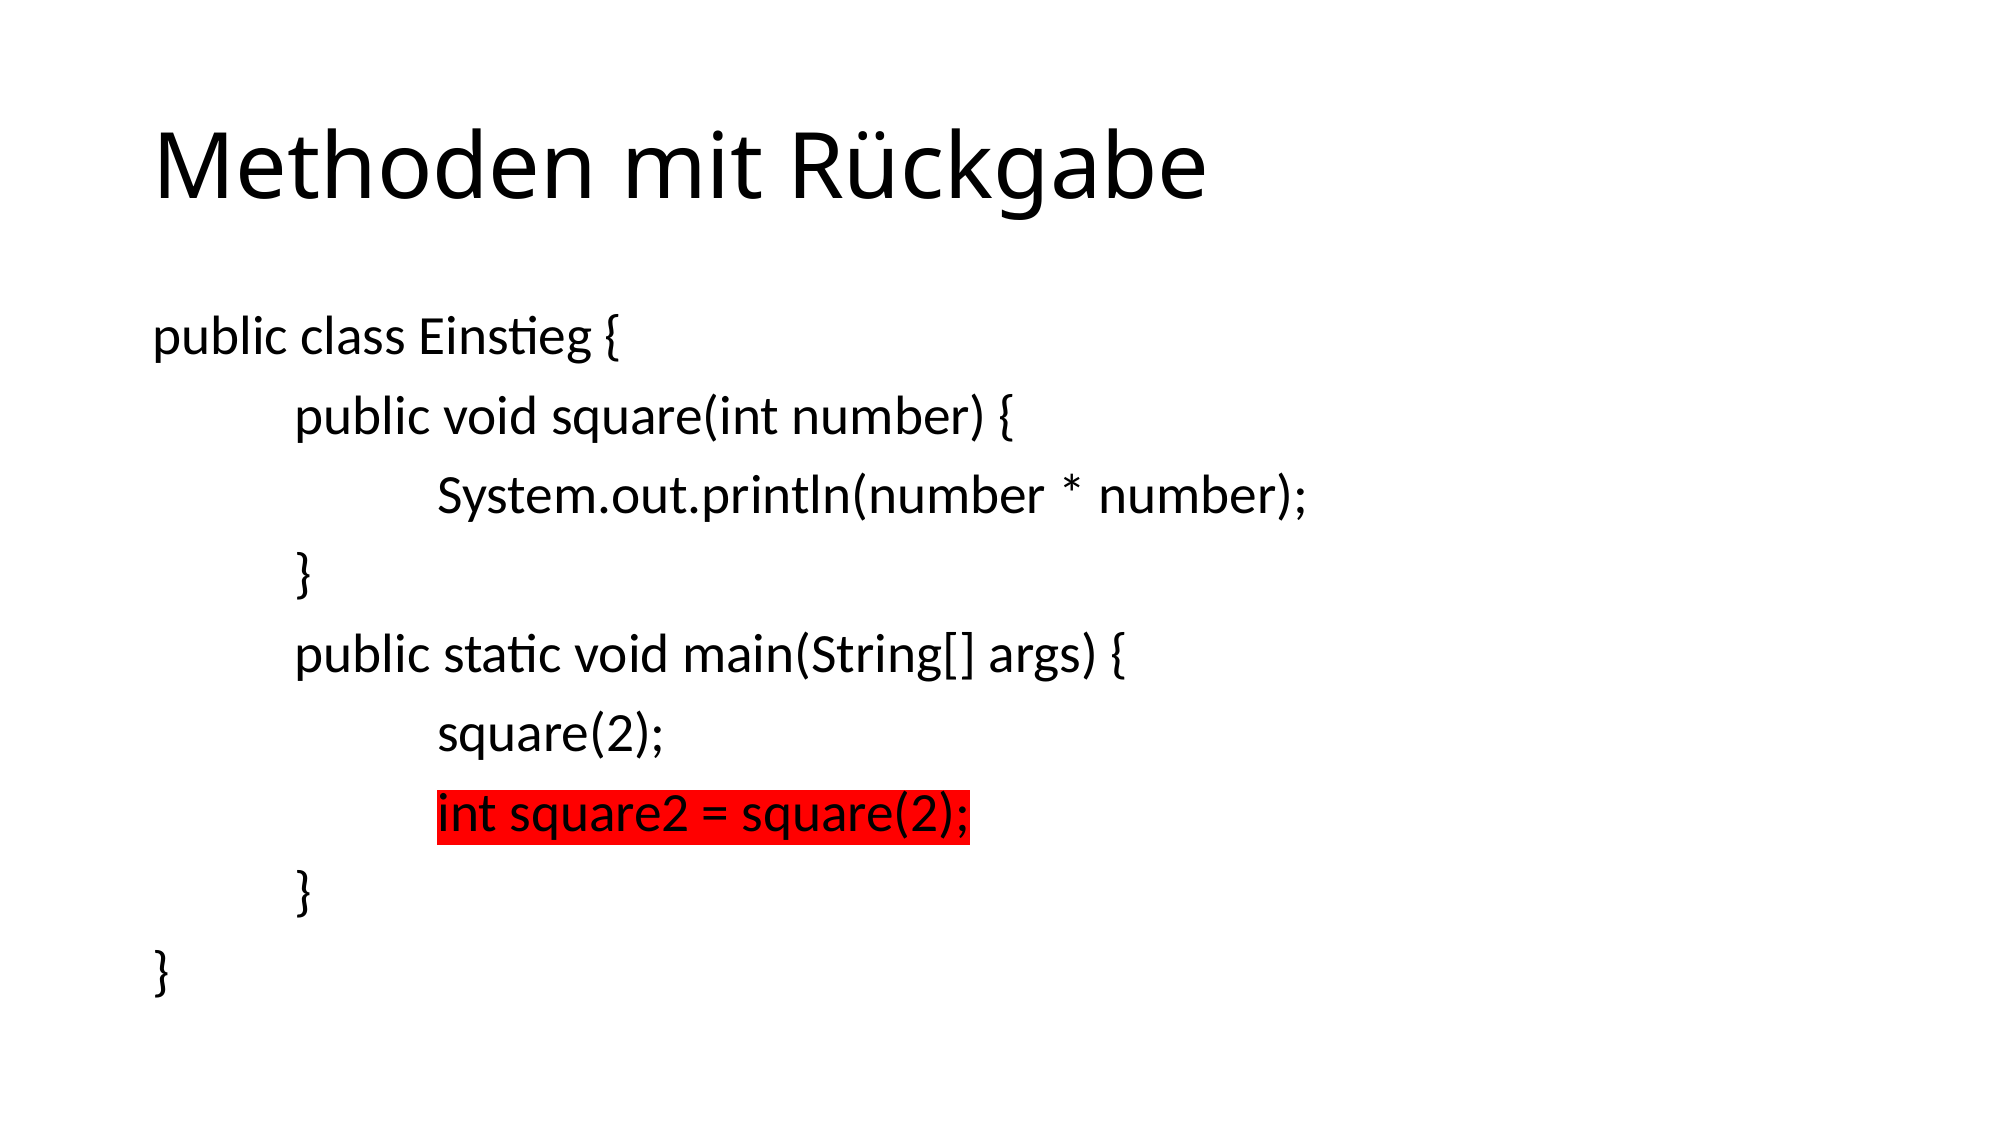

# Methoden mit Rückgabe
public class Einstieg {
	public void square(int number) {
 		System.out.println(number * number);
 	}
	public static void main(String[] args) {
 		square(2);
		int square2 = square(2);
	}
}